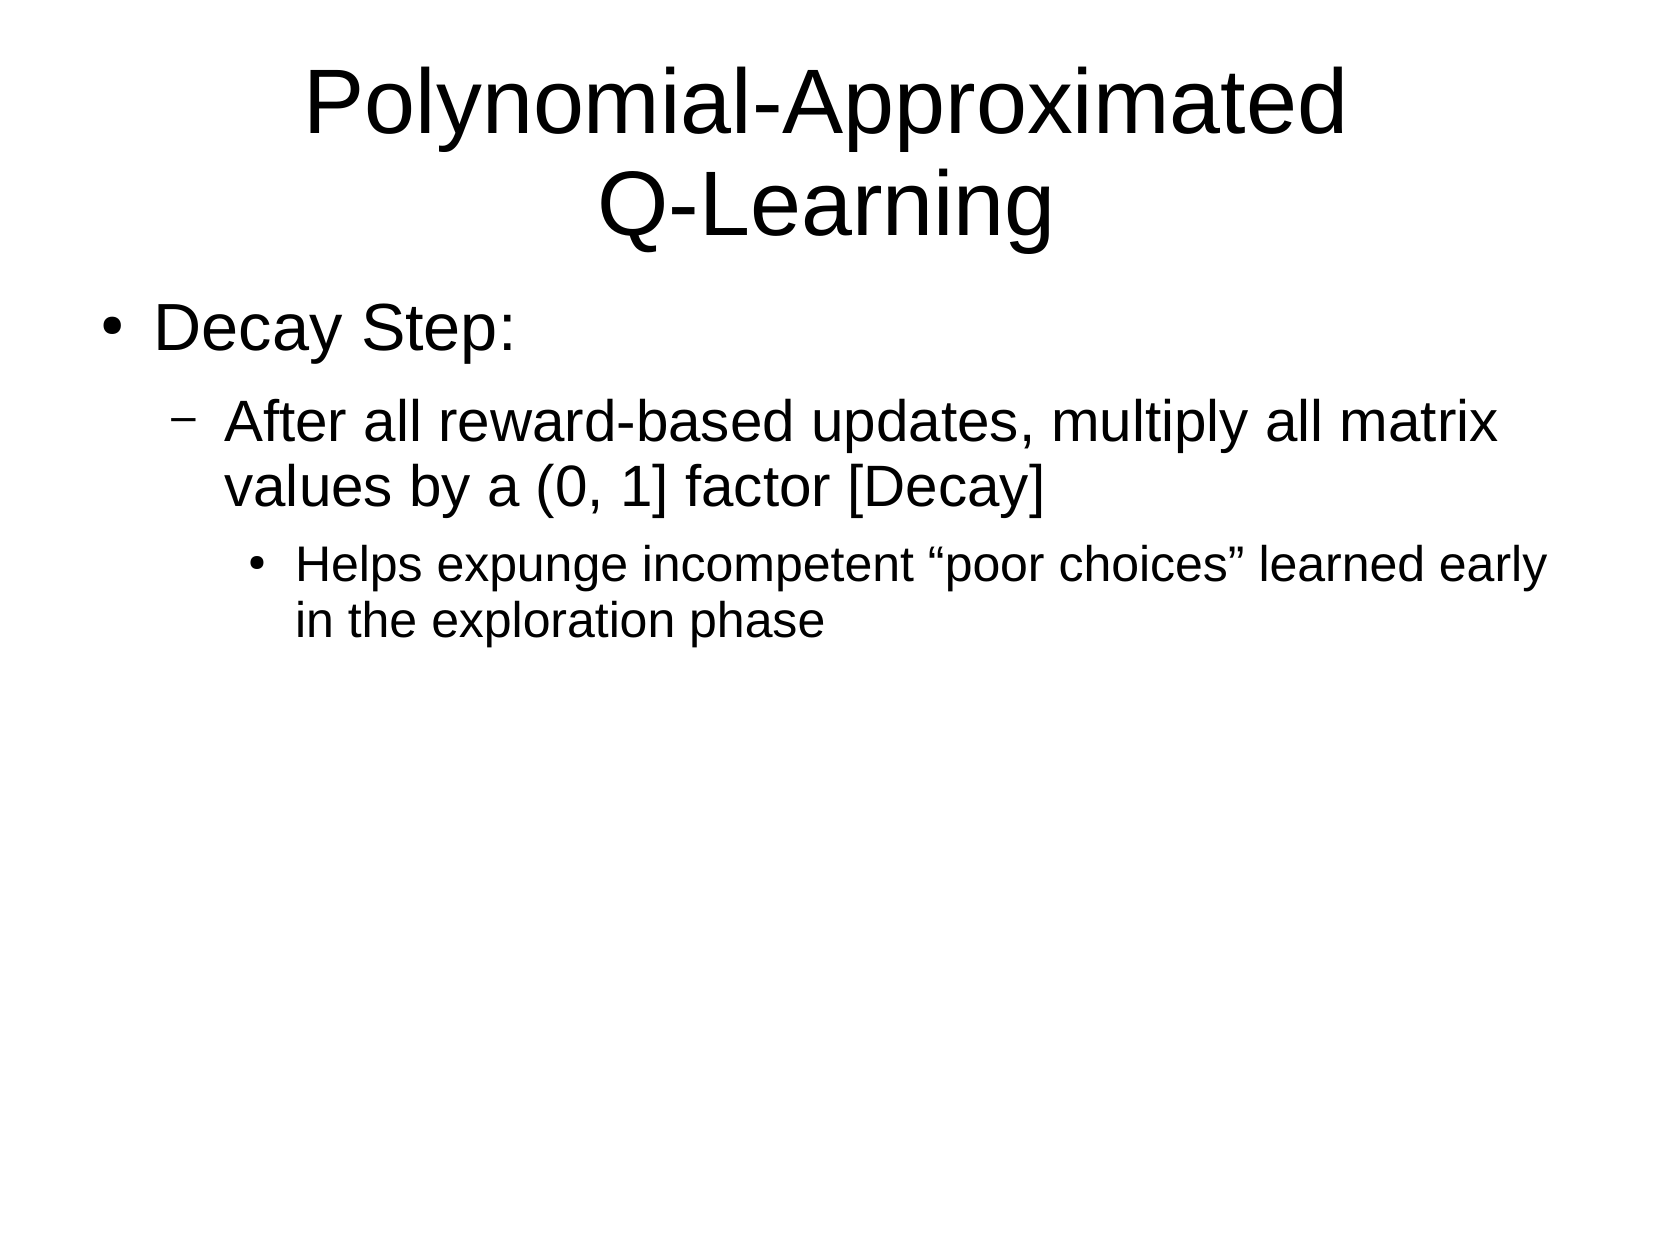

# Polynomial-Approximated Q-Learning
Decay Step:
After all reward-based updates, multiply all matrix values by a (0, 1] factor [Decay]
Helps expunge incompetent “poor choices” learned early in the exploration phase